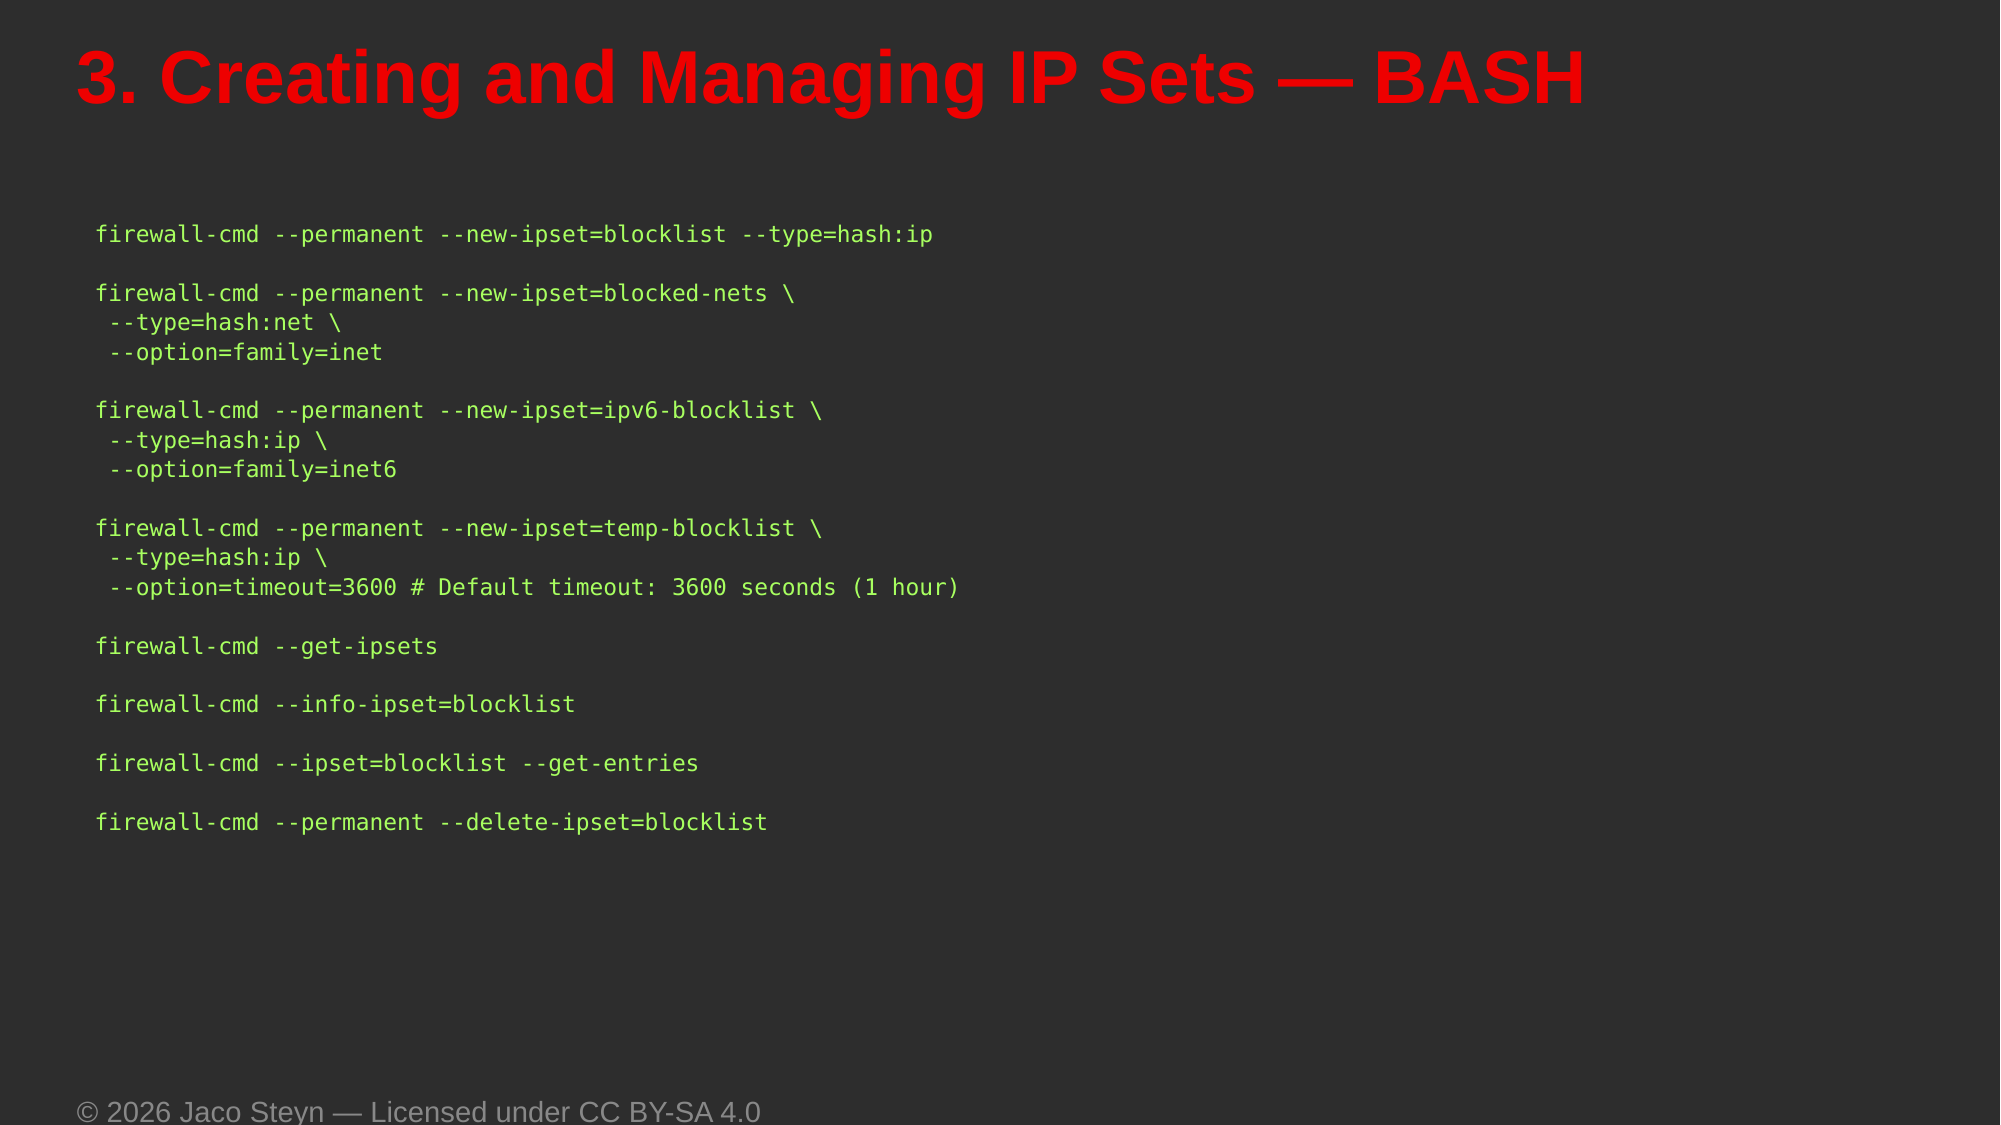

3. Creating and Managing IP Sets — BASH
firewall-cmd --permanent --new-ipset=blocklist --type=hash:ip
firewall-cmd --permanent --new-ipset=blocked-nets \
 --type=hash:net \
 --option=family=inet
firewall-cmd --permanent --new-ipset=ipv6-blocklist \
 --type=hash:ip \
 --option=family=inet6
firewall-cmd --permanent --new-ipset=temp-blocklist \
 --type=hash:ip \
 --option=timeout=3600 # Default timeout: 3600 seconds (1 hour)
firewall-cmd --get-ipsets
firewall-cmd --info-ipset=blocklist
firewall-cmd --ipset=blocklist --get-entries
firewall-cmd --permanent --delete-ipset=blocklist
© 2026 Jaco Steyn — Licensed under CC BY-SA 4.0